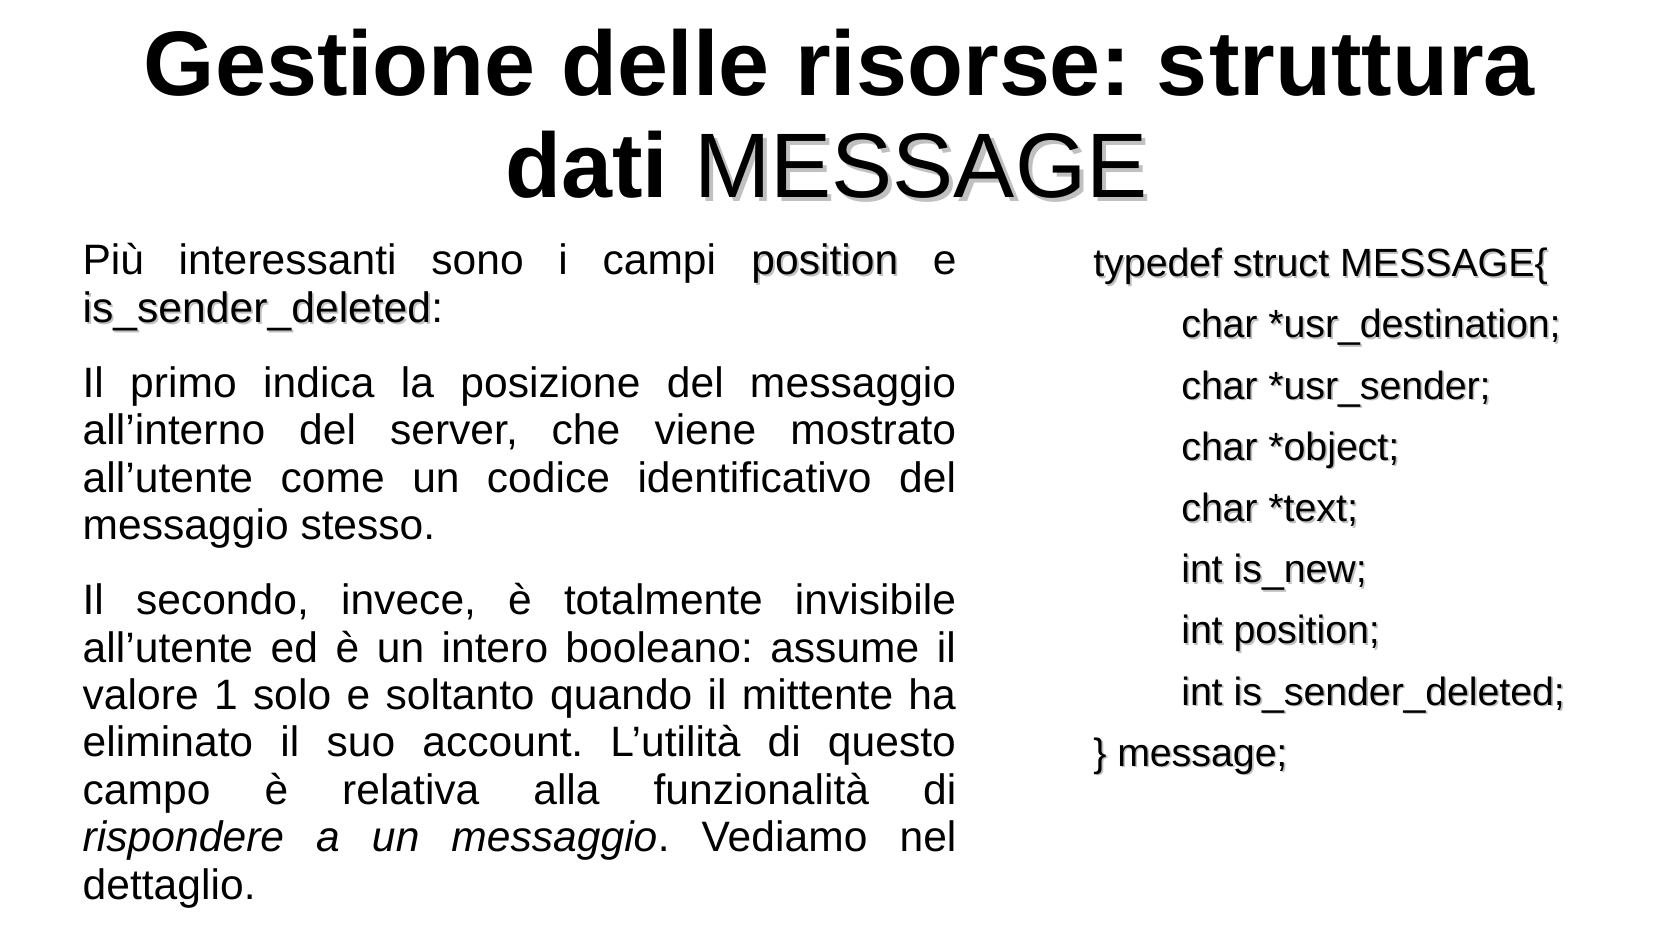

Gestione delle risorse: struttura dati MESSAGE
Più interessanti sono i campi position e is_sender_deleted:
Il primo indica la posizione del messaggio all’interno del server, che viene mostrato all’utente come un codice identificativo del messaggio stesso.
Il secondo, invece, è totalmente invisibile all’utente ed è un intero booleano: assume il valore 1 solo e soltanto quando il mittente ha eliminato il suo account. L’utilità di questo campo è relativa alla funzionalità di rispondere a un messaggio. Vediamo nel dettaglio.
# typedef struct MESSAGE{
 char *usr_destination;
 char *usr_sender;
 char *object;
 char *text;
 int is_new;
 int position;
 int is_sender_deleted;
} message;